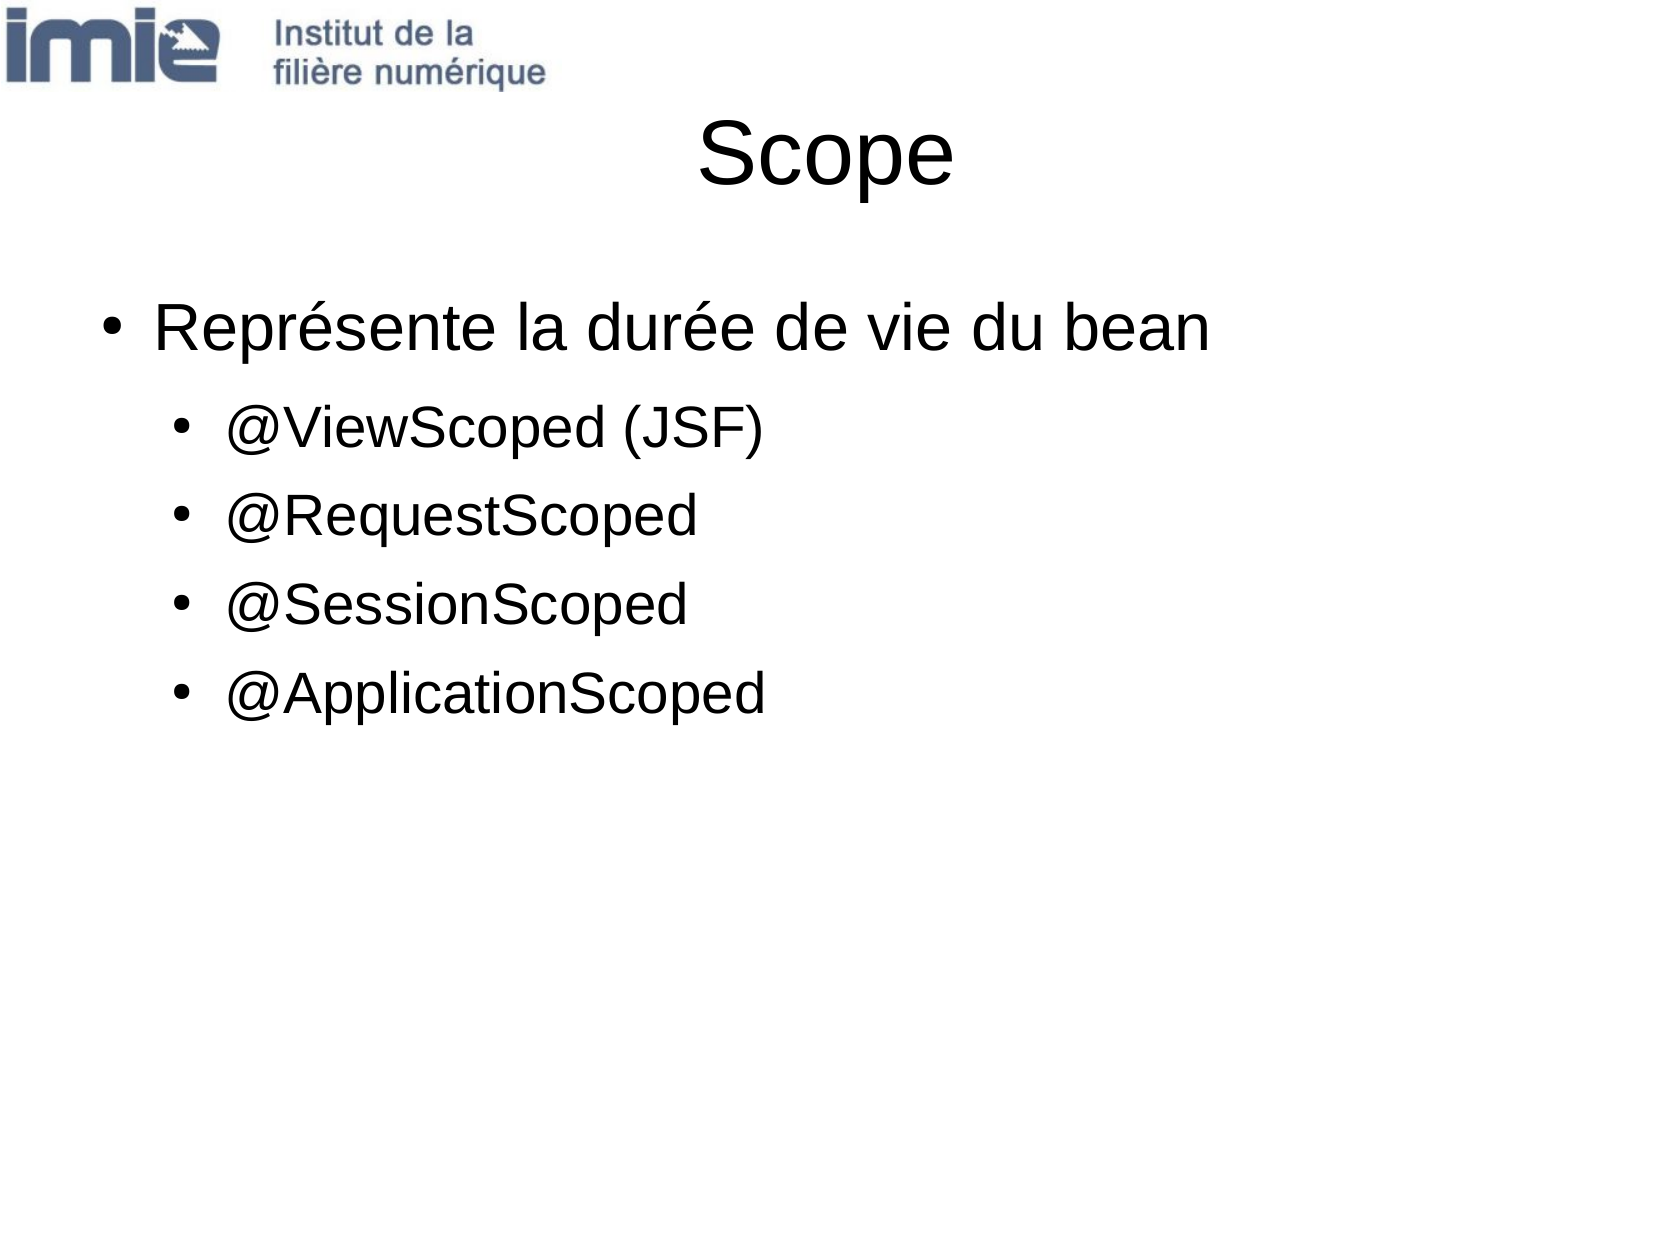

# Scope
Représente la durée de vie du bean
@ViewScoped (JSF)
@RequestScoped
@SessionScoped
@ApplicationScoped